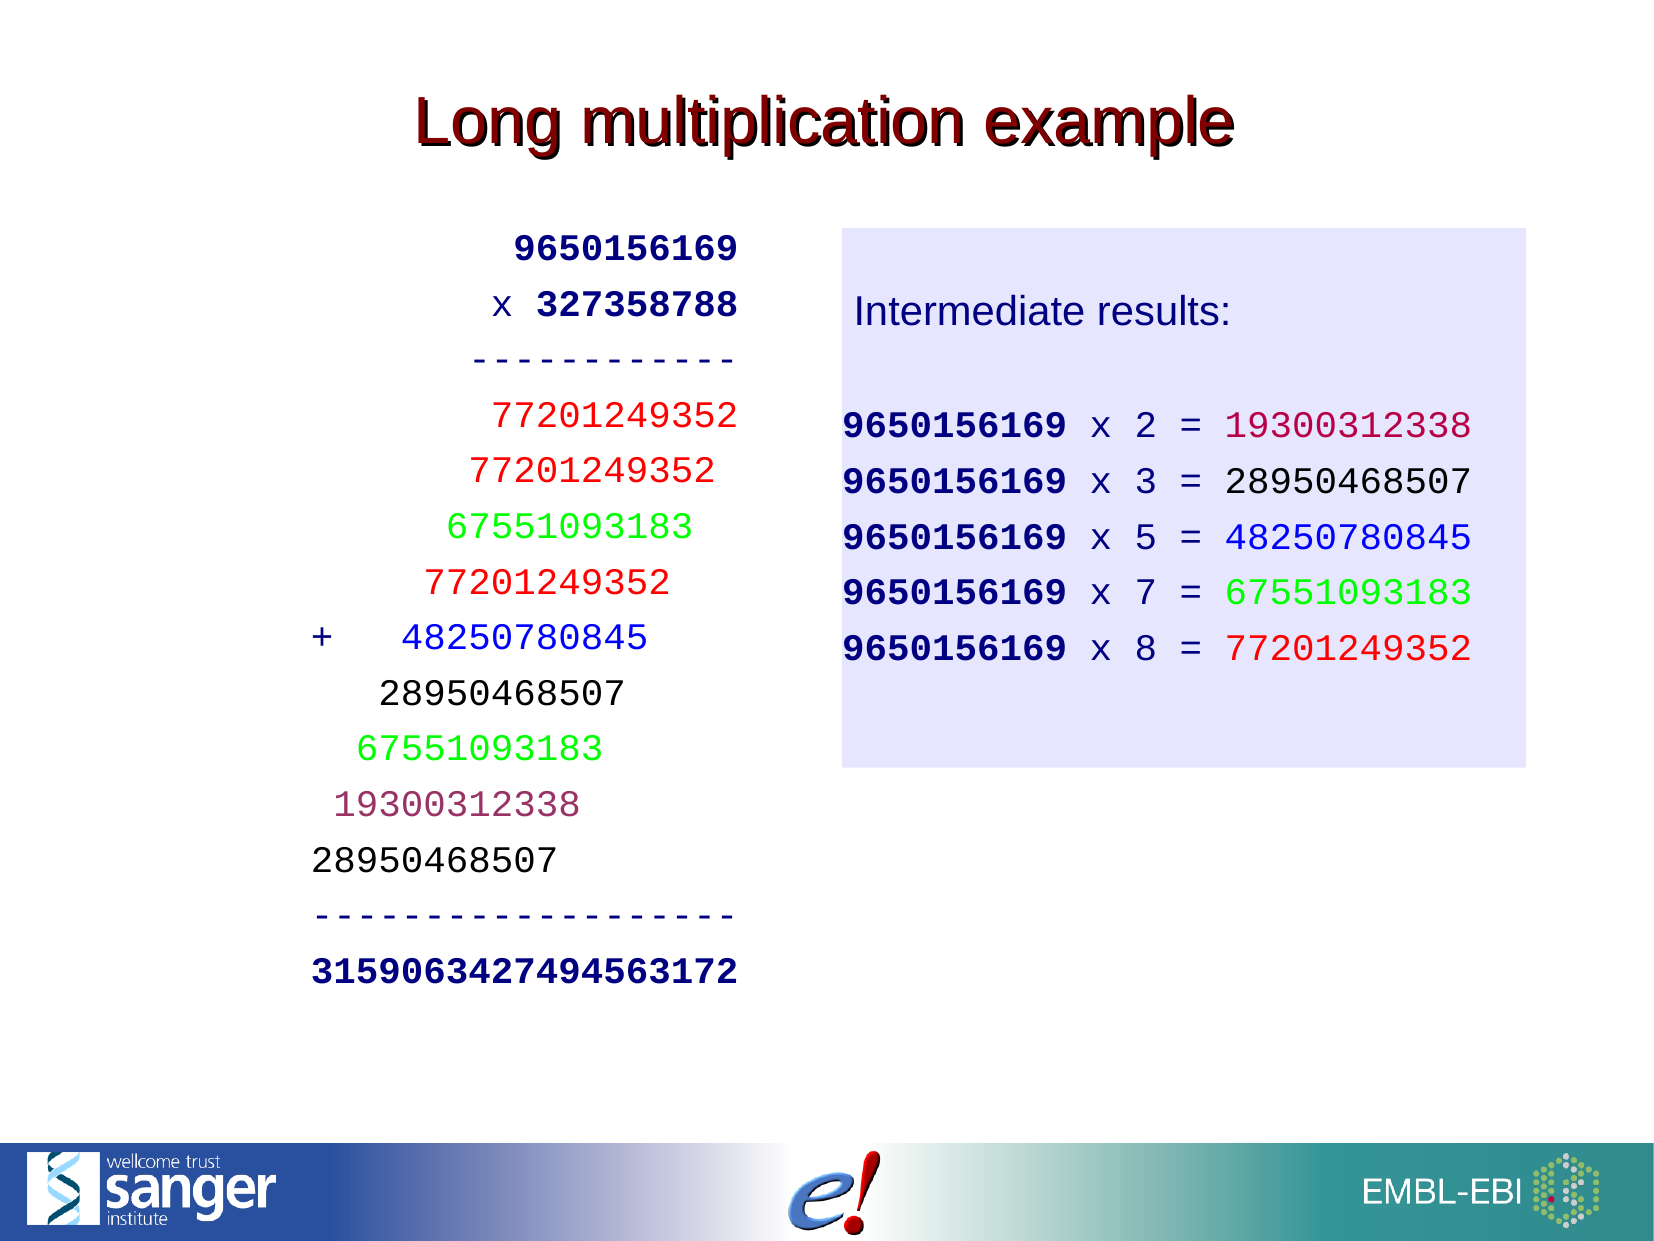

# Long multiplication example
 9650156169
 x 327358788
 ------------
77201249352
77201249352
67551093183
77201249352
 + 48250780845
28950468507
67551093183
19300312338
28950468507
-------------------
3159063427494563172
 Intermediate results:
9650156169 x 2 = 19300312338
9650156169 x 3 = 28950468507
9650156169 x 5 = 48250780845
9650156169 x 7 = 67551093183
9650156169 x 8 = 77201249352